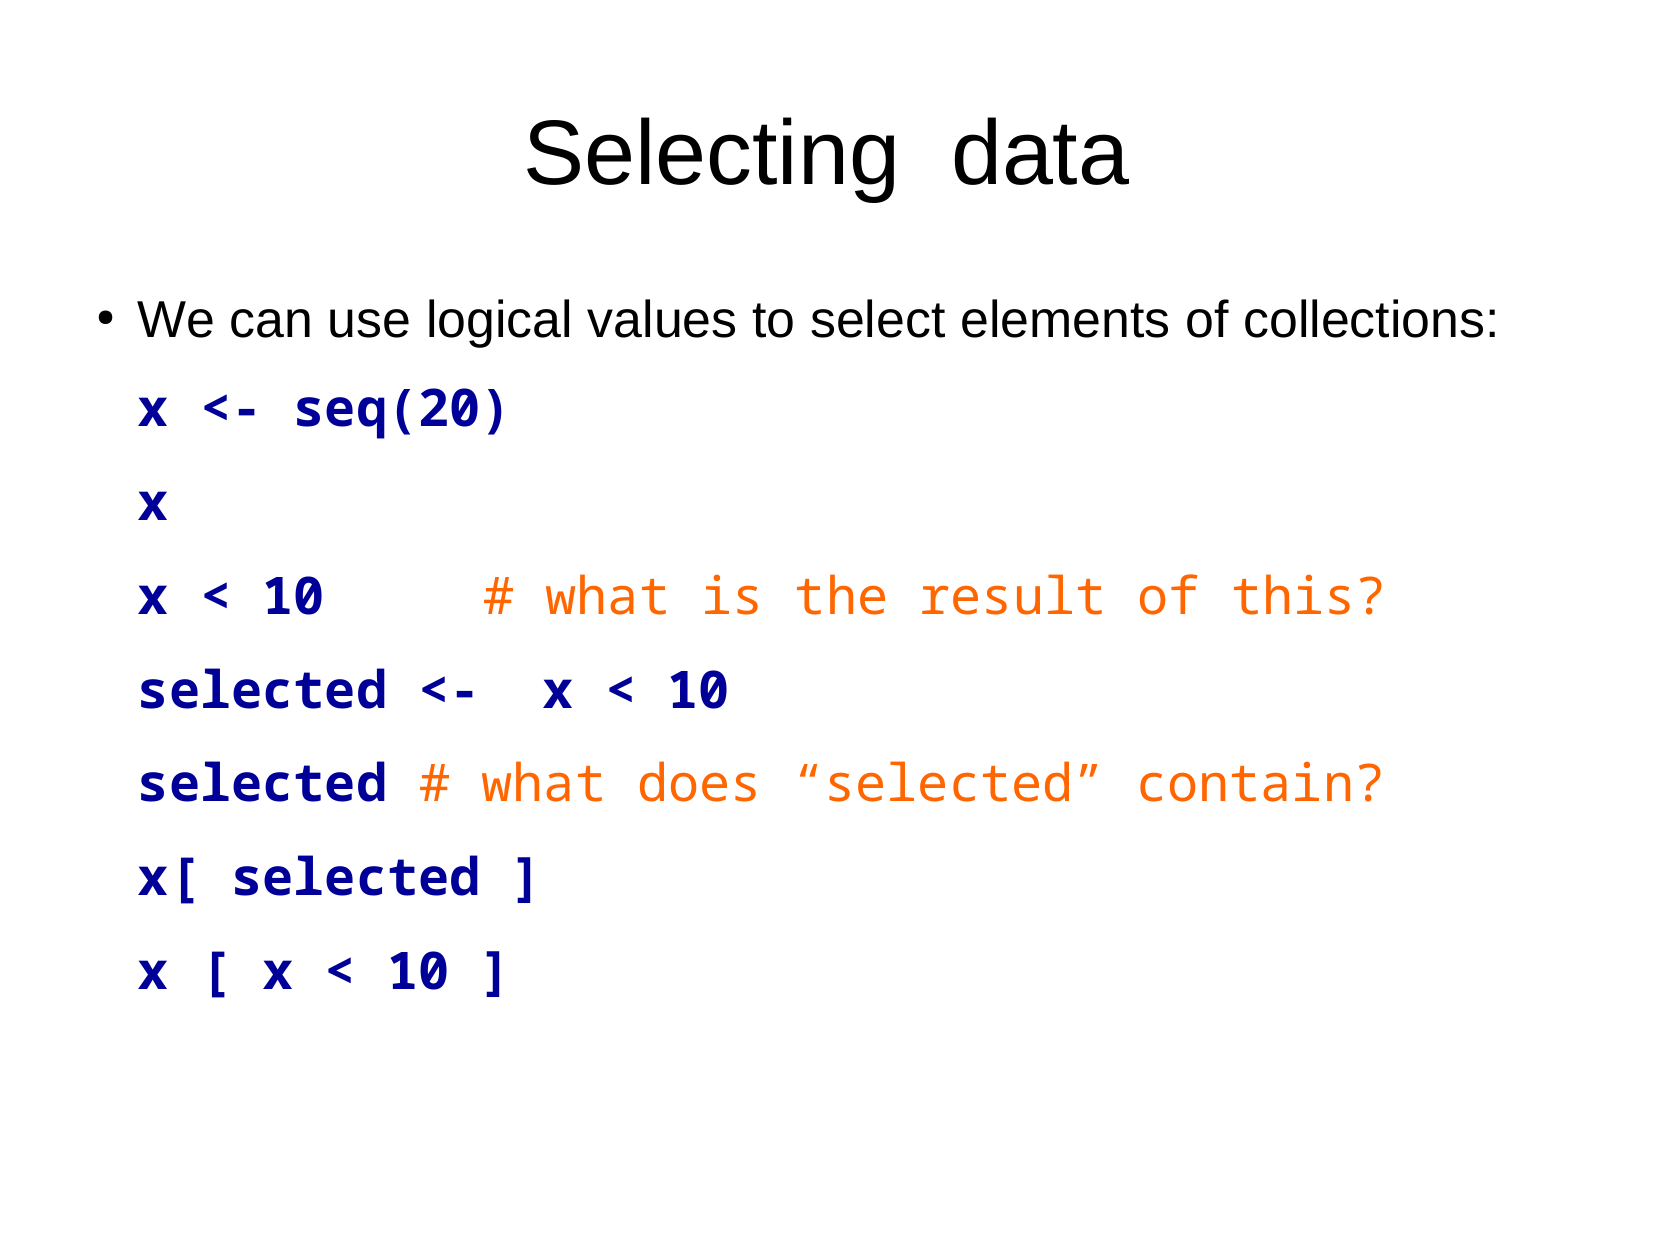

# Selecting data
We can use logical values to select elements of collections:
x <- seq(20)
x
x < 10			# what is the result of this?
selected <- x < 10
selected # what does “selected” contain?
x[ selected ]
x [ x < 10 ]